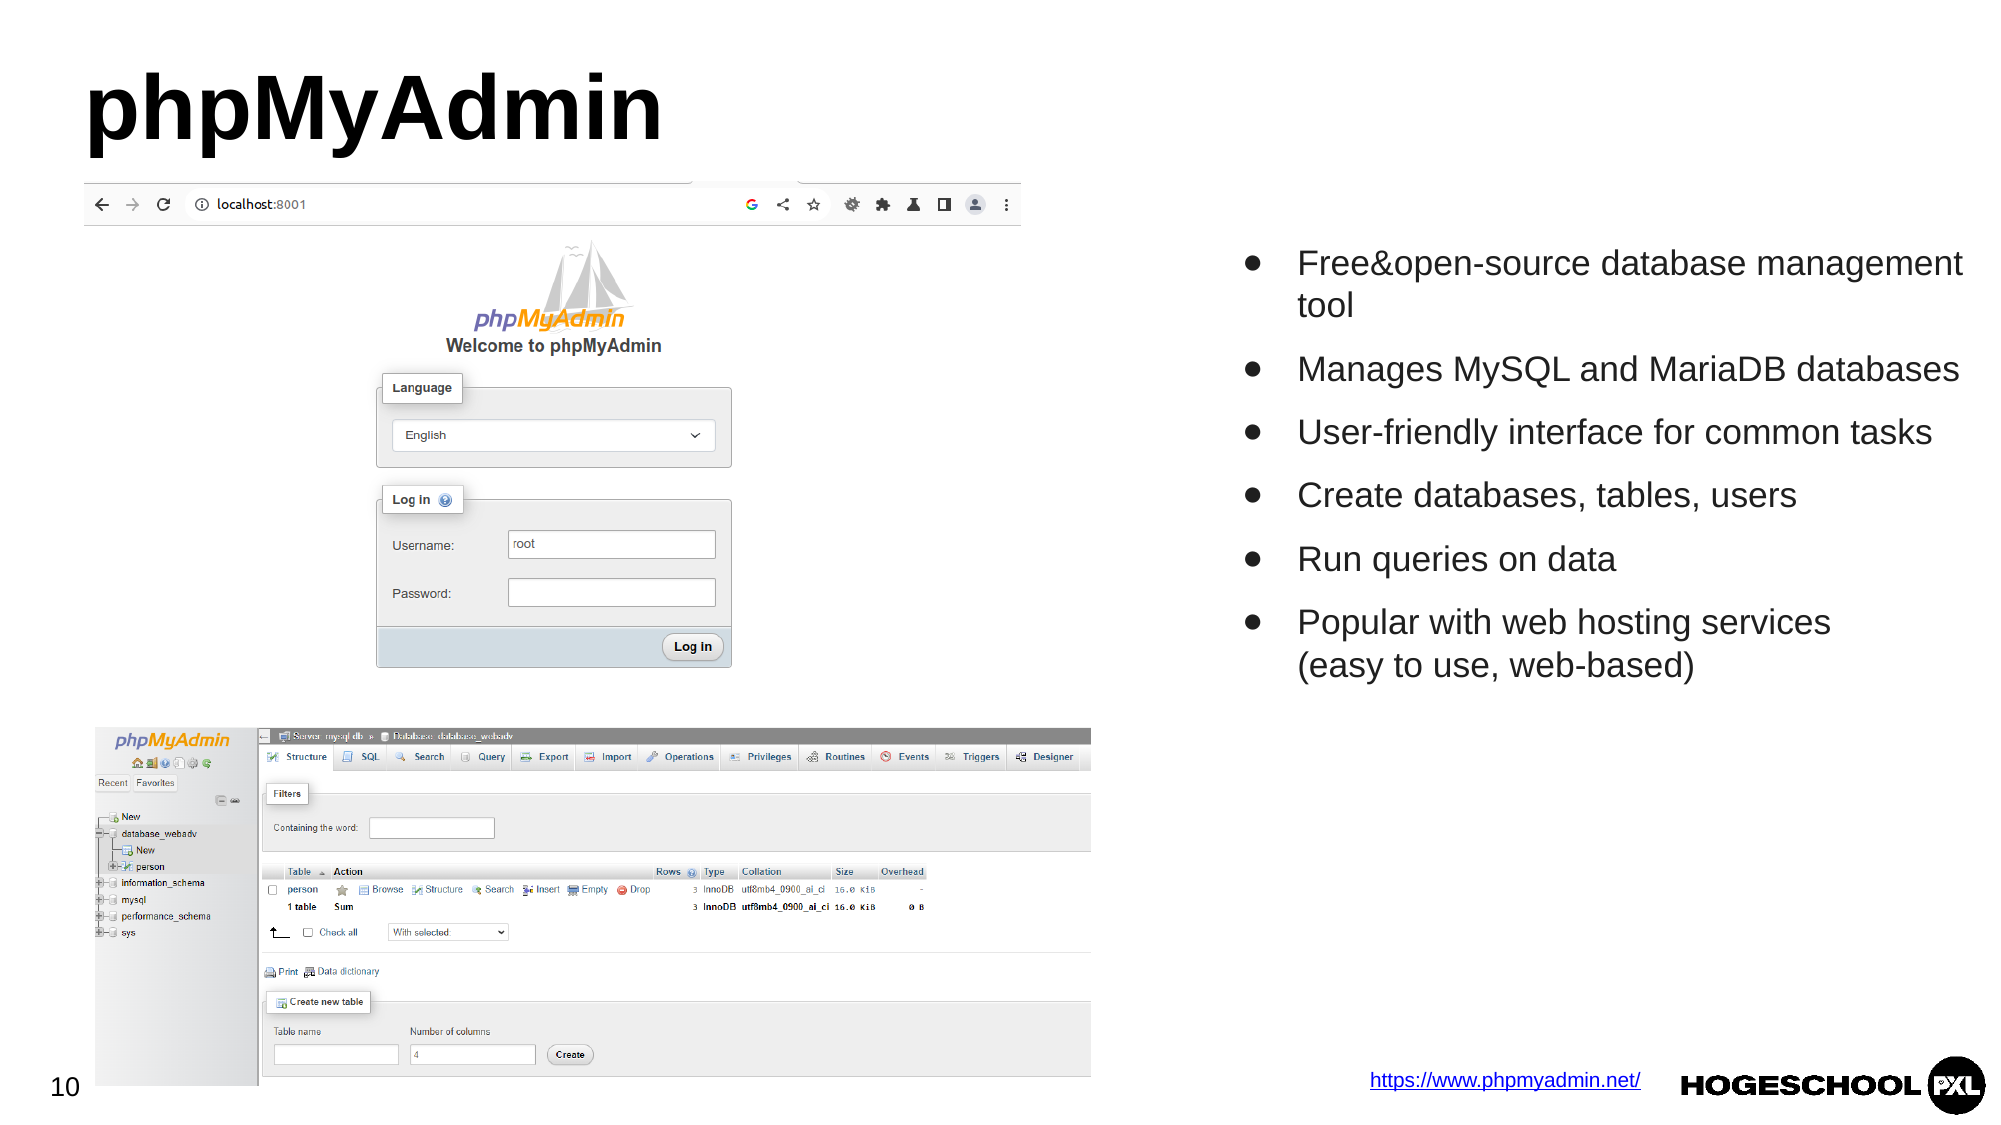

# phpMyAdmin
Free&open-source database management tool
Manages MySQL and MariaDB databases
User-friendly interface for common tasks
Create databases, tables, users
Run queries on data
Popular with web hosting services
(easy to use, web-based)
https://www.phpmyadmin.net/